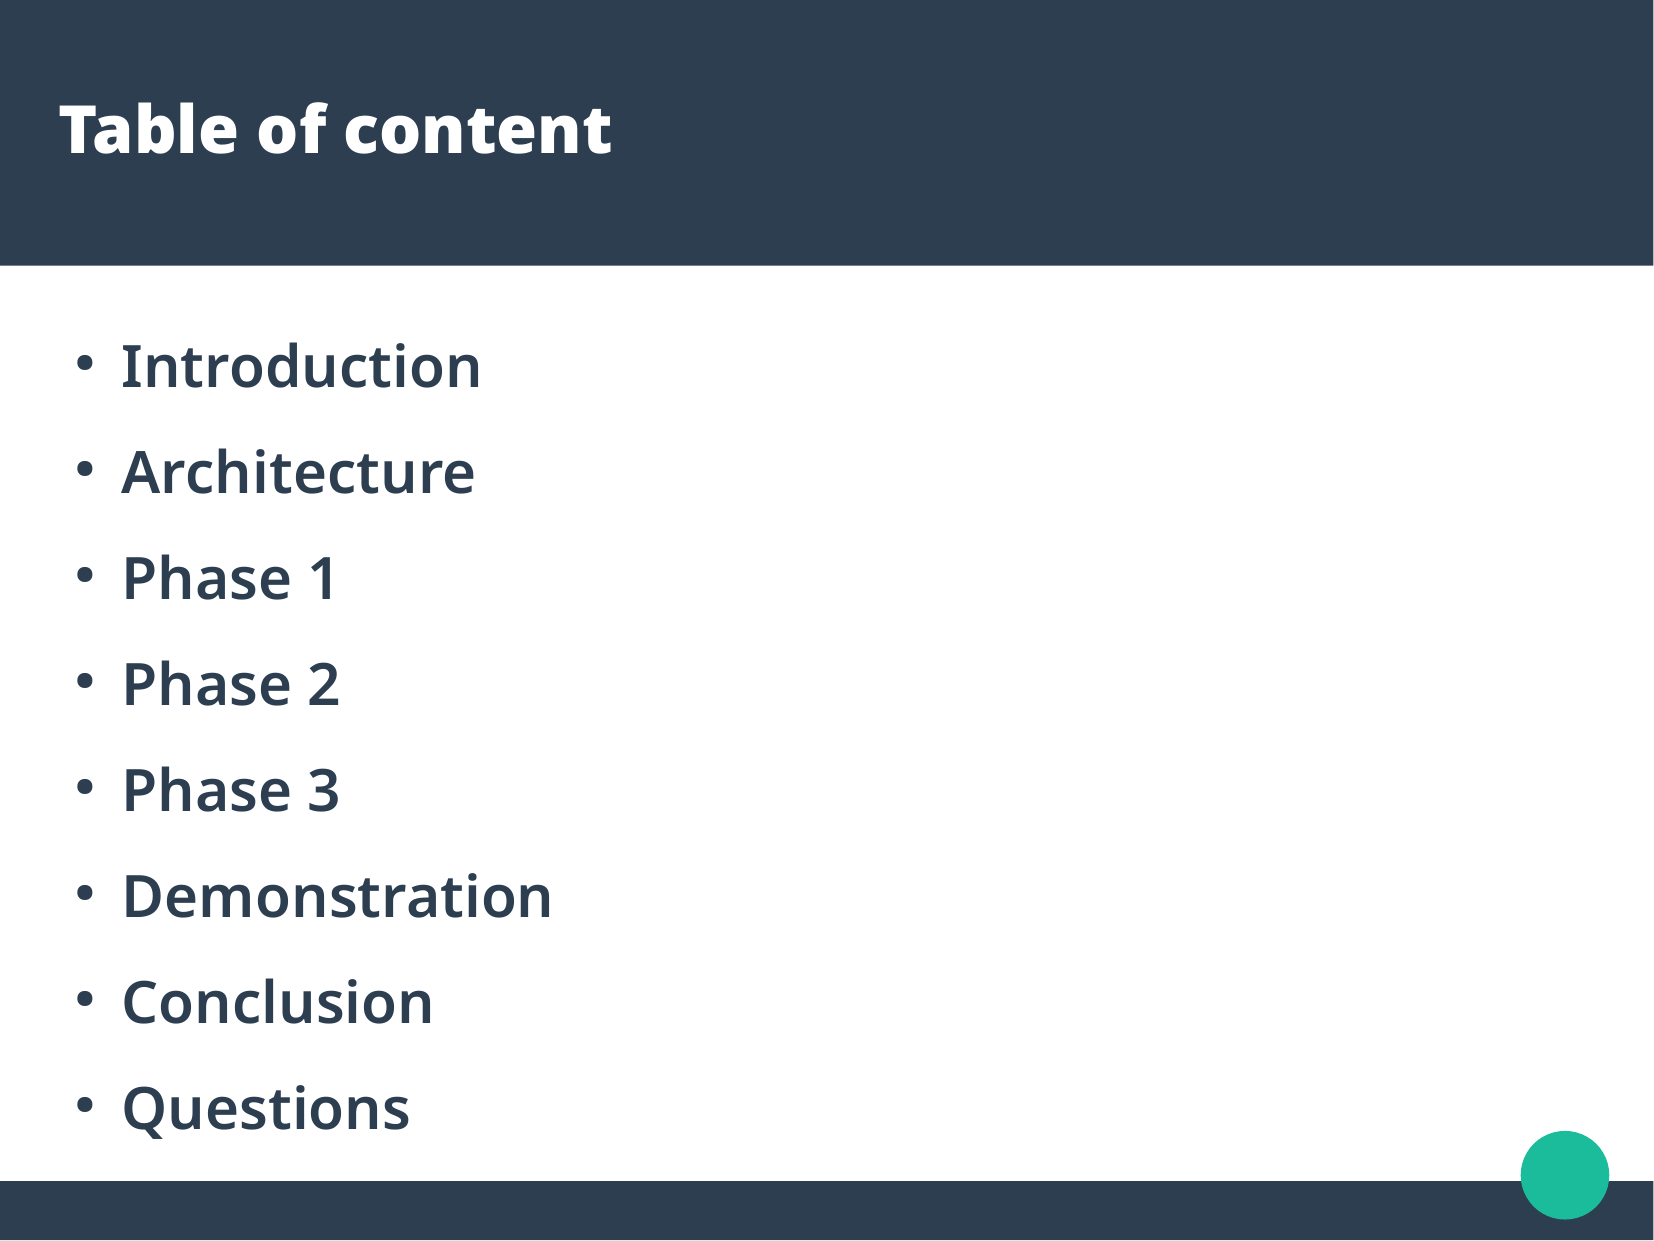

# Table of content
Introduction
Architecture
Phase 1
Phase 2
Phase 3
Demonstration
Conclusion
Questions